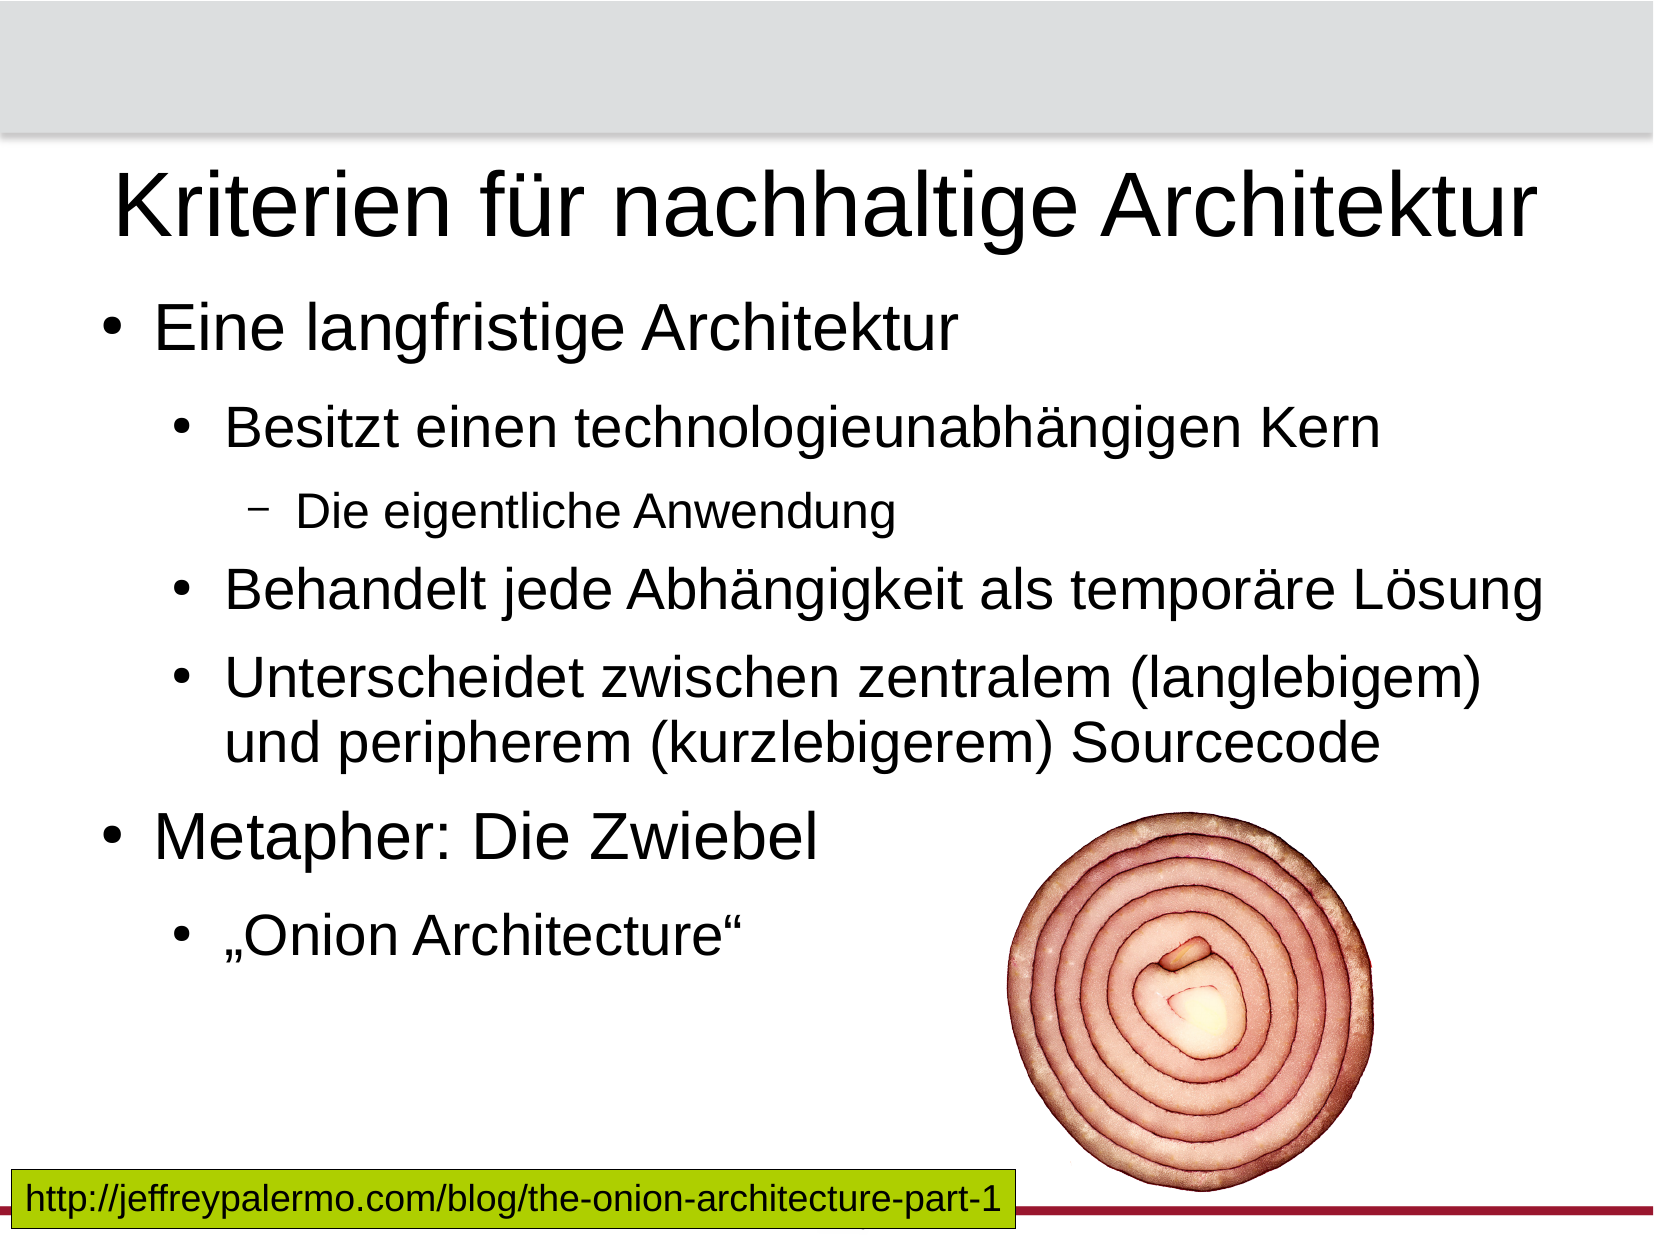

# Kriterien für nachhaltige Architektur
Eine langfristige Architektur
Besitzt einen technologieunabhängigen Kern
Die eigentliche Anwendung
Behandelt jede Abhängigkeit als temporäre Lösung
Unterscheidet zwischen zentralem (langlebigem) und peripherem (kurzlebigerem) Sourcecode
Metapher: Die Zwiebel
„Onion Architecture“
http://jeffreypalermo.com/blog/the-onion-architecture-part-1